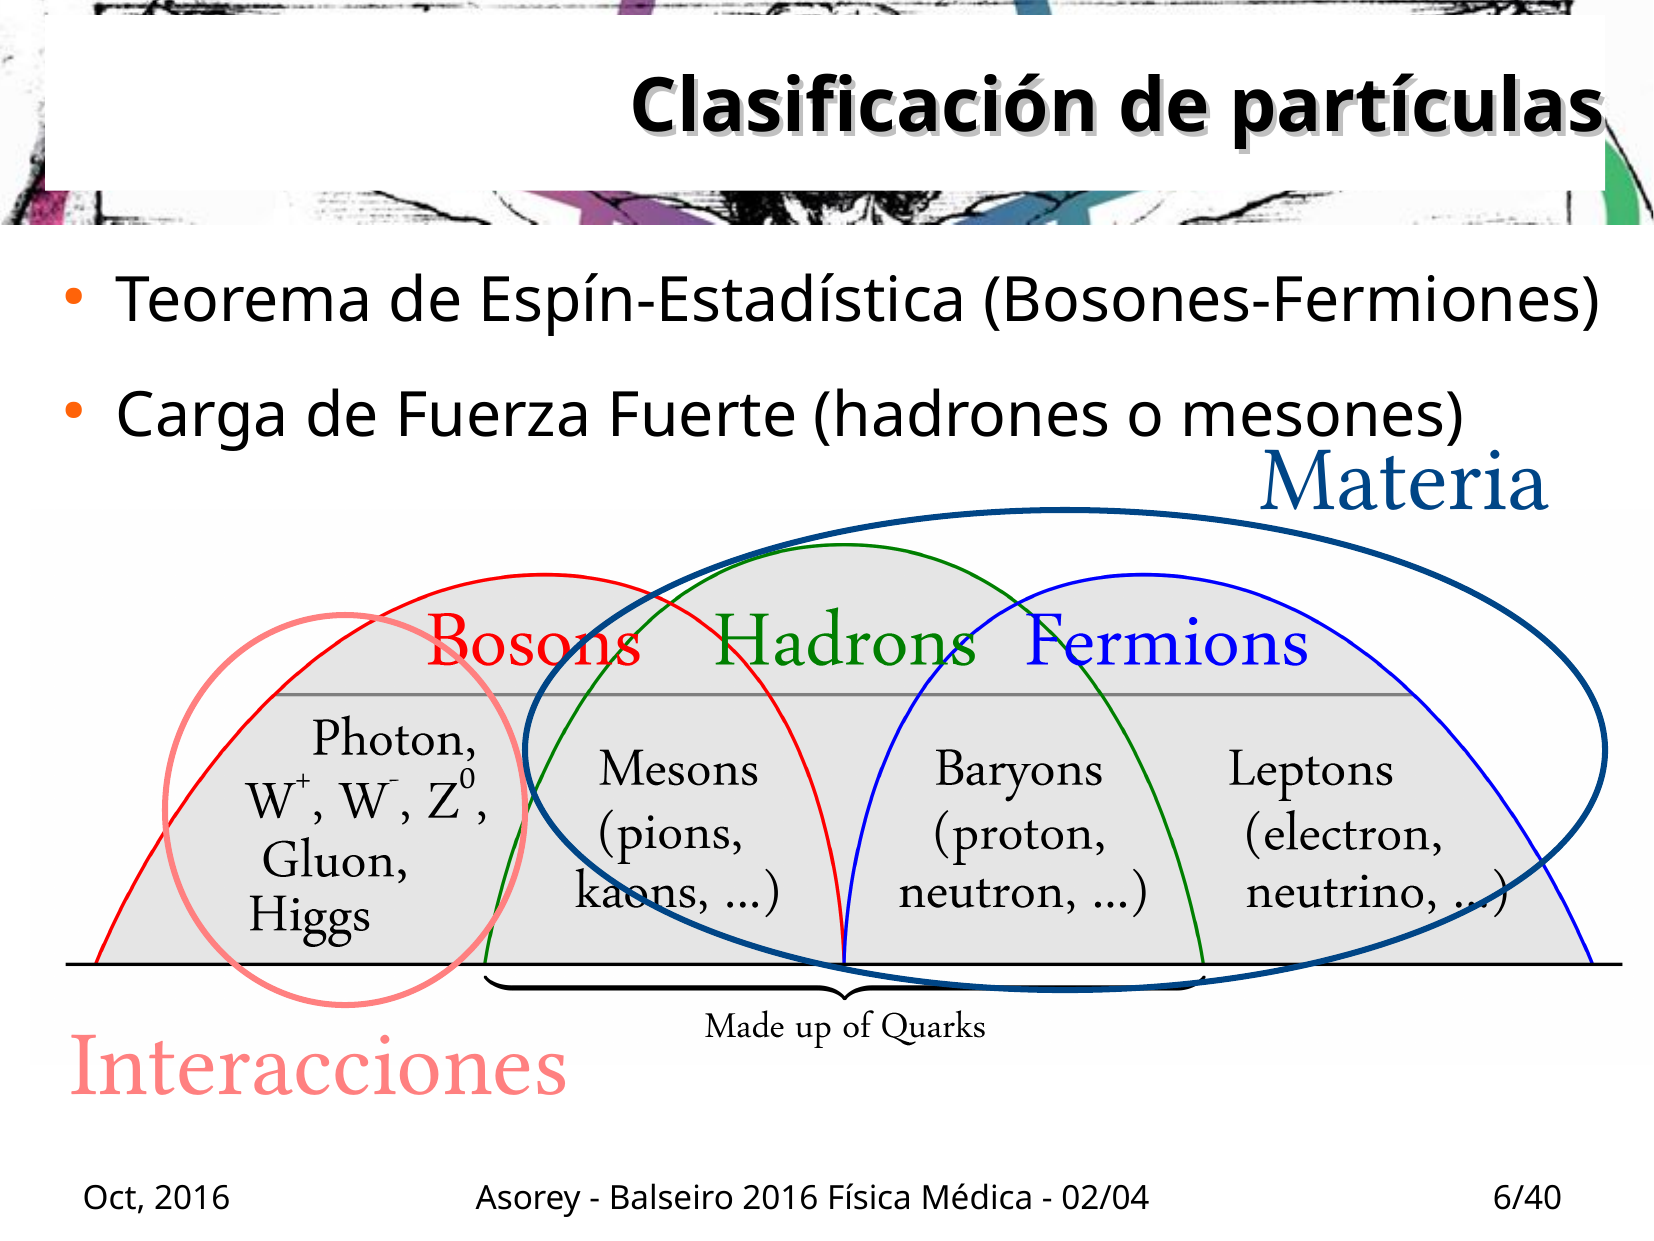

# Clasificación de partículas
Teorema de Espín-Estadística (Bosones-Fermiones)
Carga de Fuerza Fuerte (hadrones o mesones)
Materia
Interacciones
Oct, 2016
Asorey - Balseiro 2016 Física Médica - 02/04
6